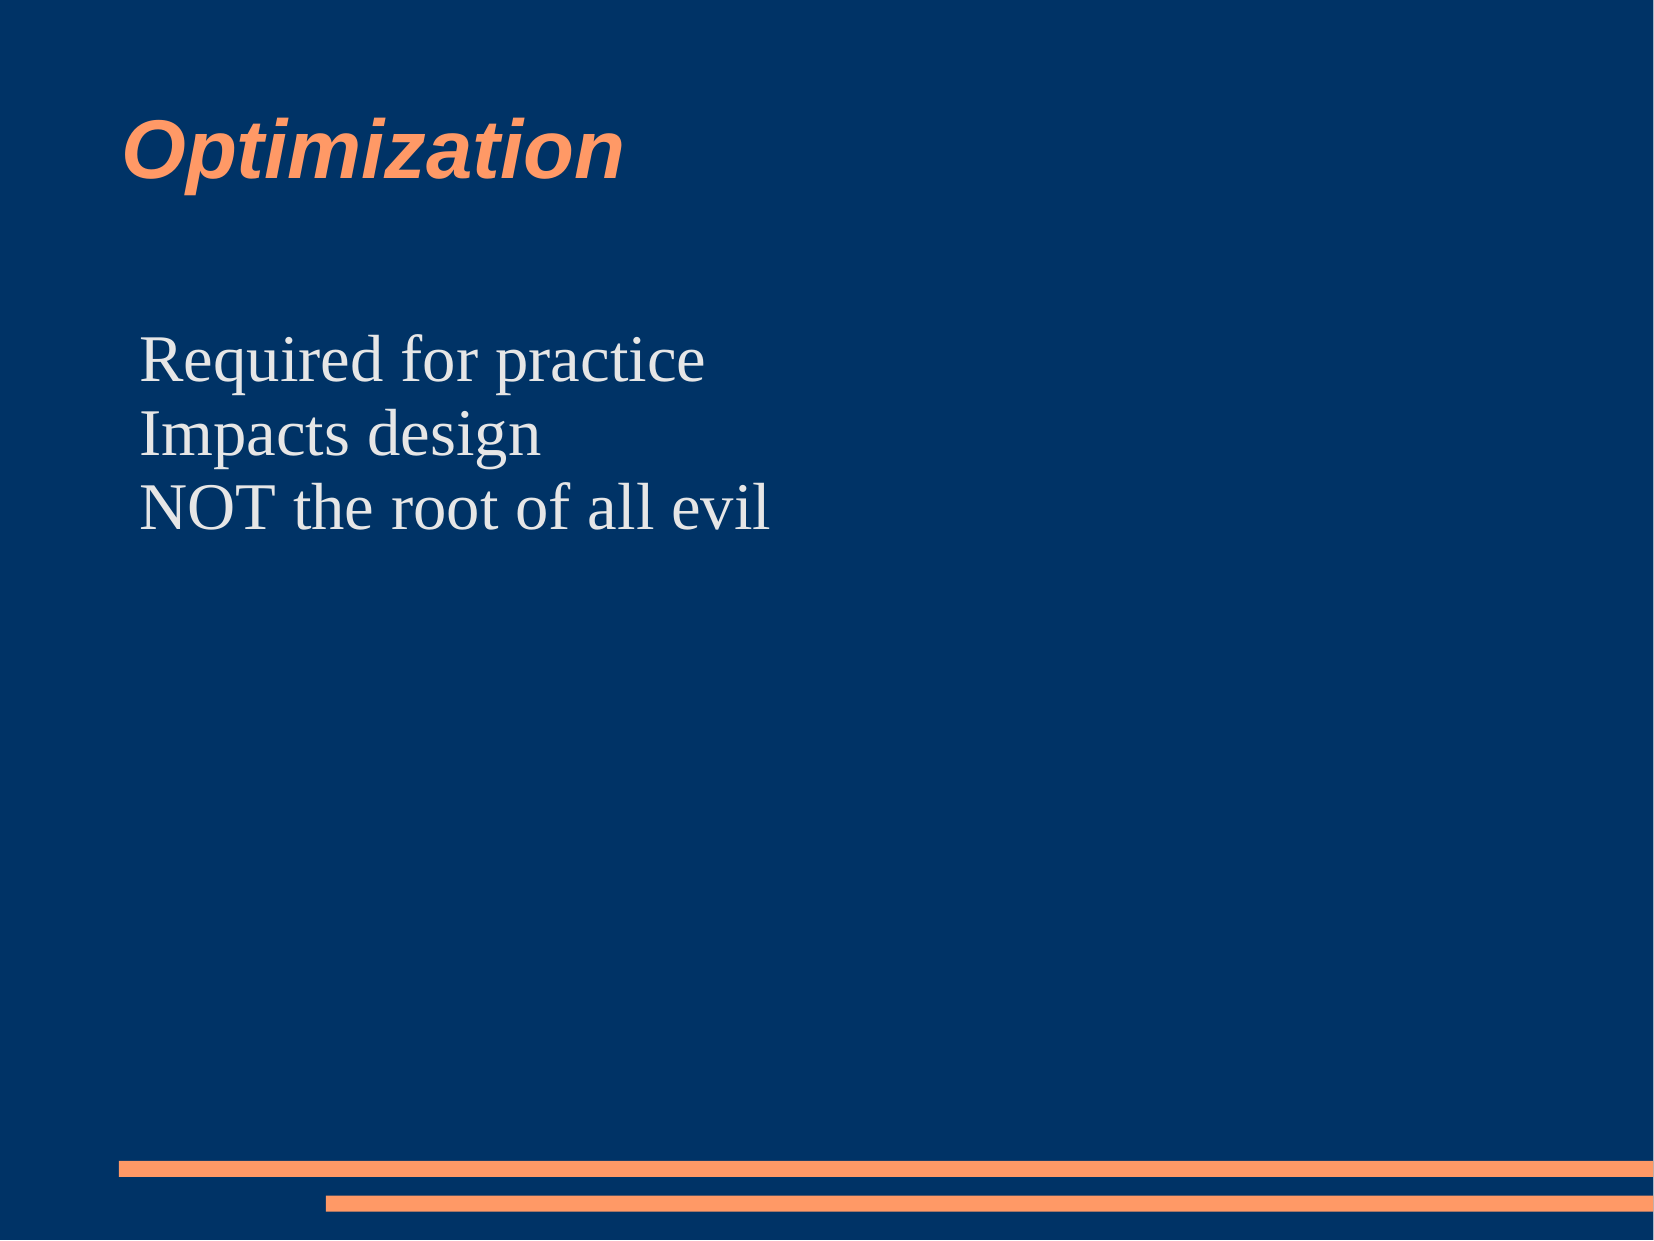

# Optimization
Required for practice
Impacts design
NOT the root of all evil